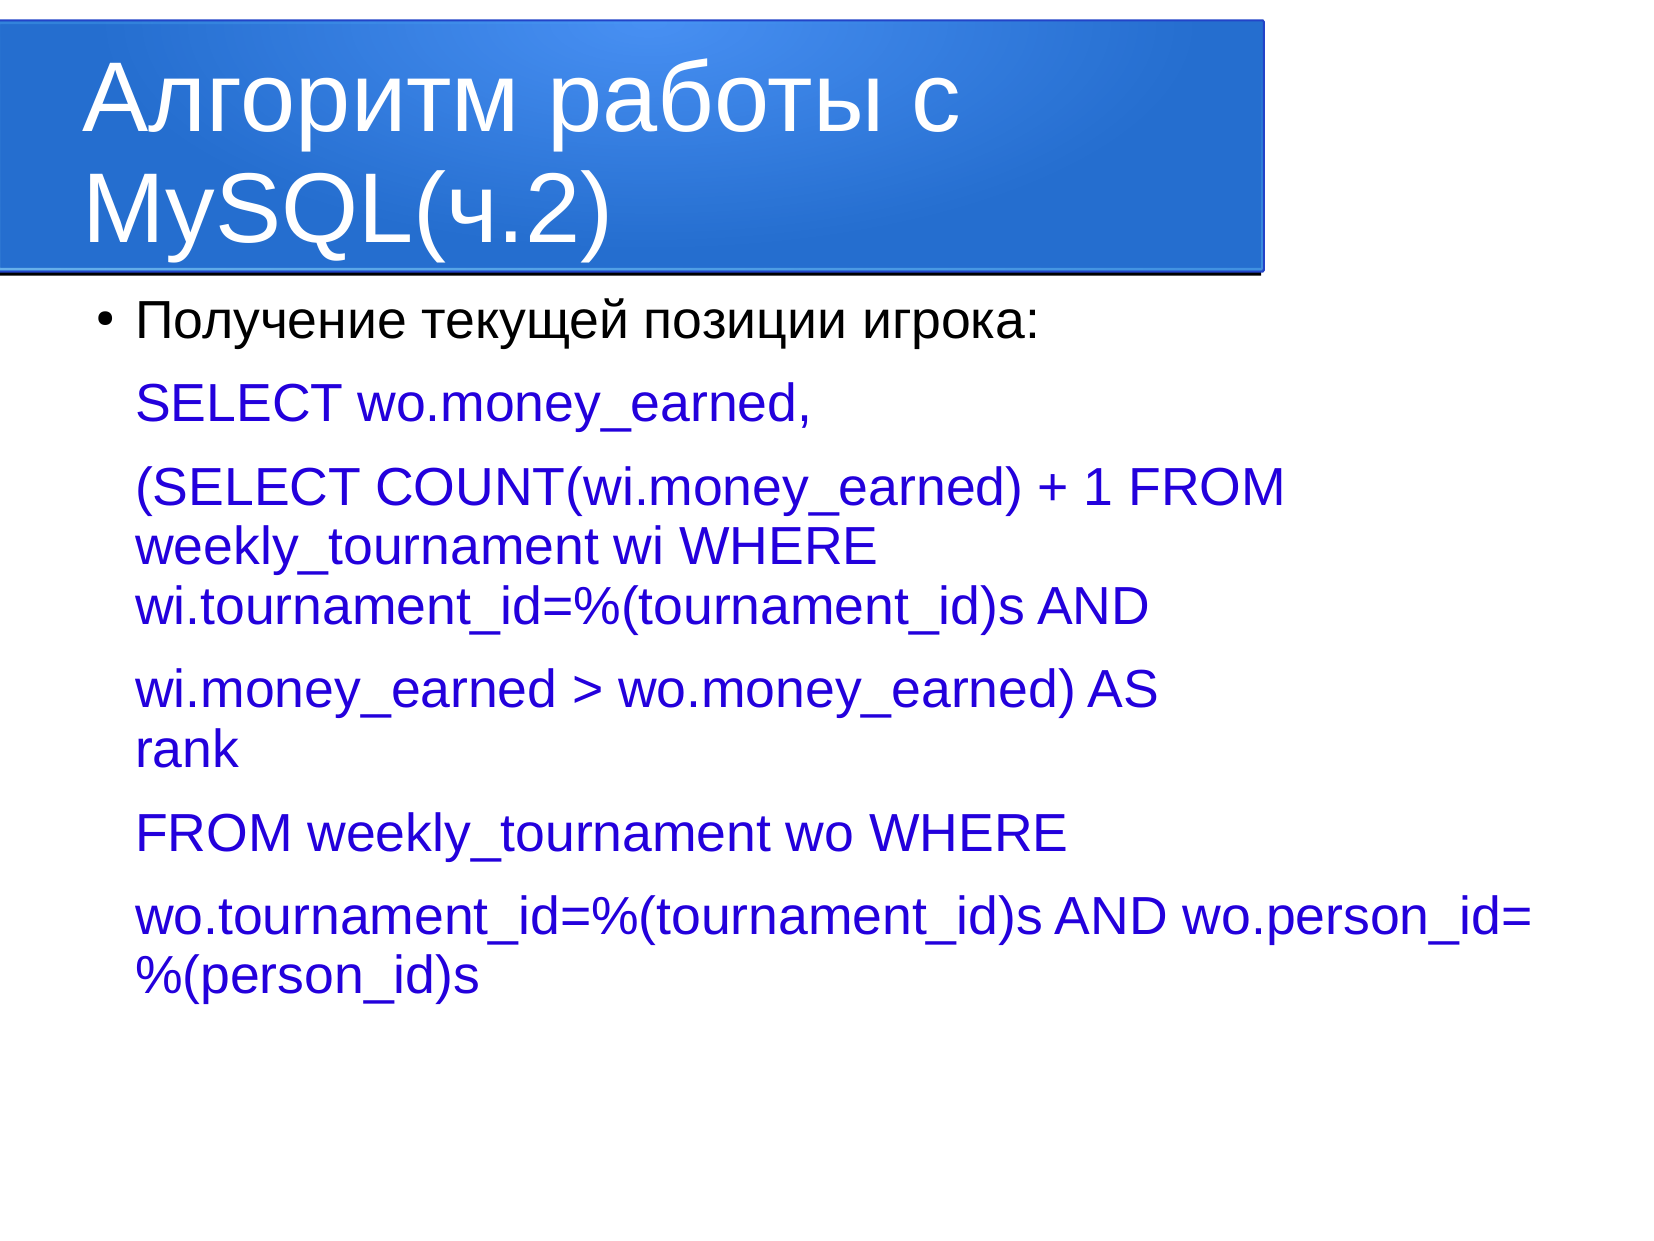

# Алгоритм работы с MySQL(ч.2)
Получение текущей позиции игрока:
SELECT wo.money_earned,
(SELECT COUNT(wi.money_earned) + 1 FROM weekly_tournament wi WHERE wi.tournament_id=%(tournament_id)s AND
wi.money_earned > wo.money_earned) AS rank
FROM weekly_tournament wo WHERE
wo.tournament_id=%(tournament_id)s AND wo.person_id=%(person_id)s